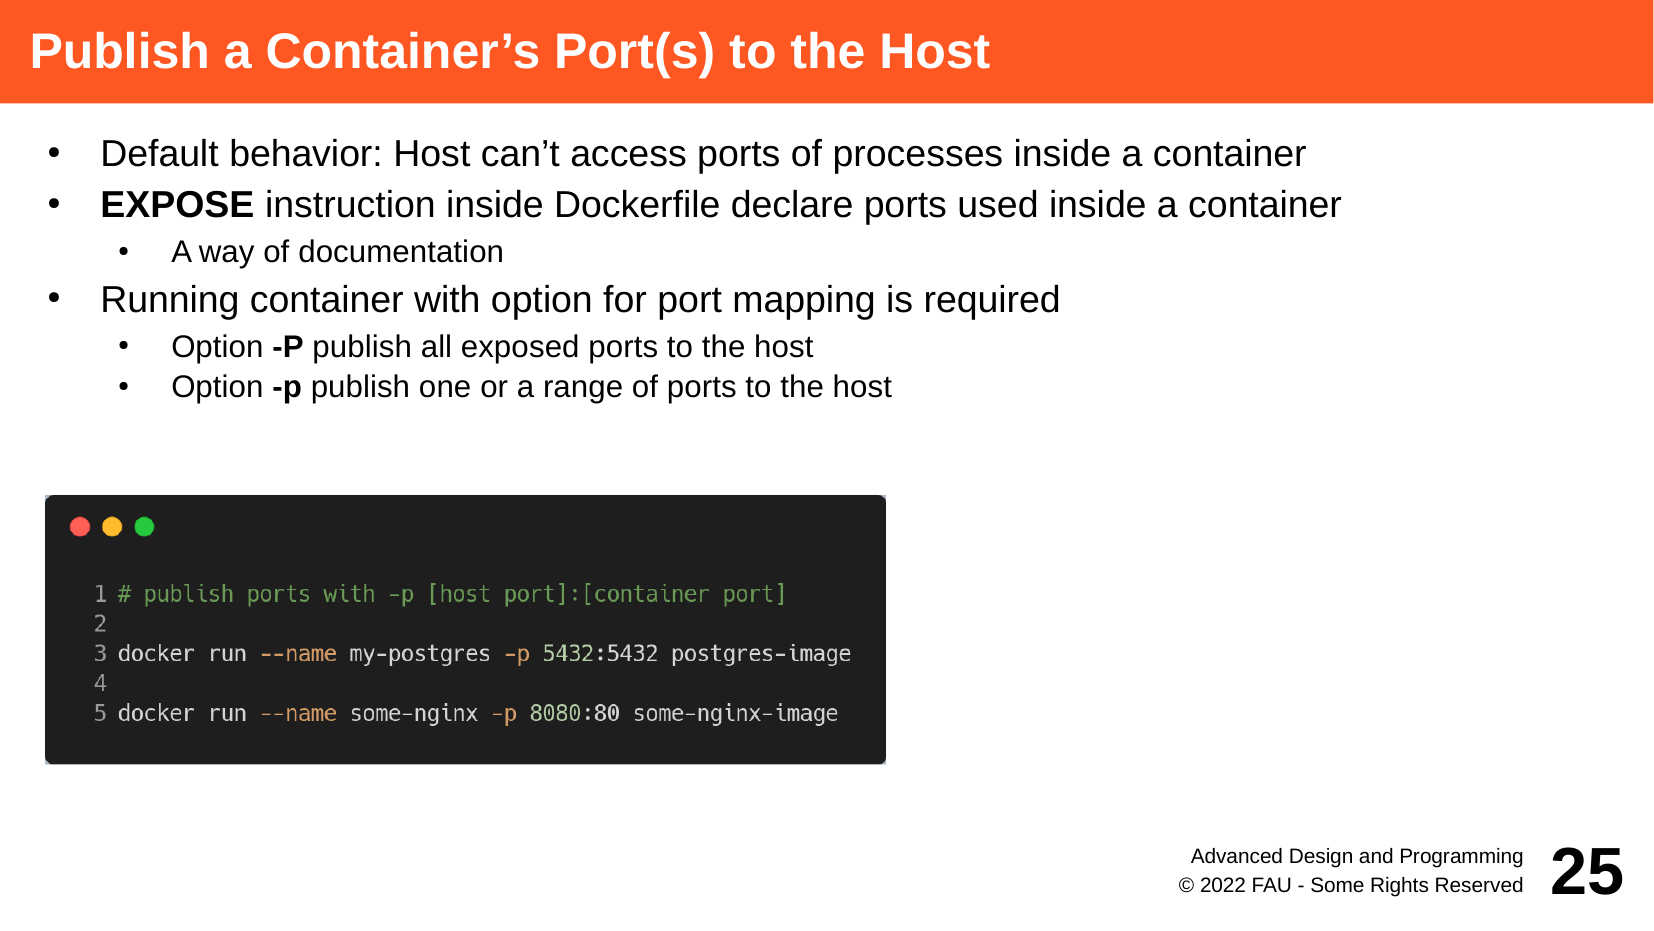

# Publish a Container’s Port(s) to the Host
Default behavior: Host can’t access ports of processes inside a container
EXPOSE instruction inside Dockerfile declare ports used inside a container
A way of documentation
Running container with option for port mapping is required
Option -P publish all exposed ports to the host
Option -p publish one or a range of ports to the host
Advanced Design and Programming
25
© 2022 FAU - Some Rights Reserved